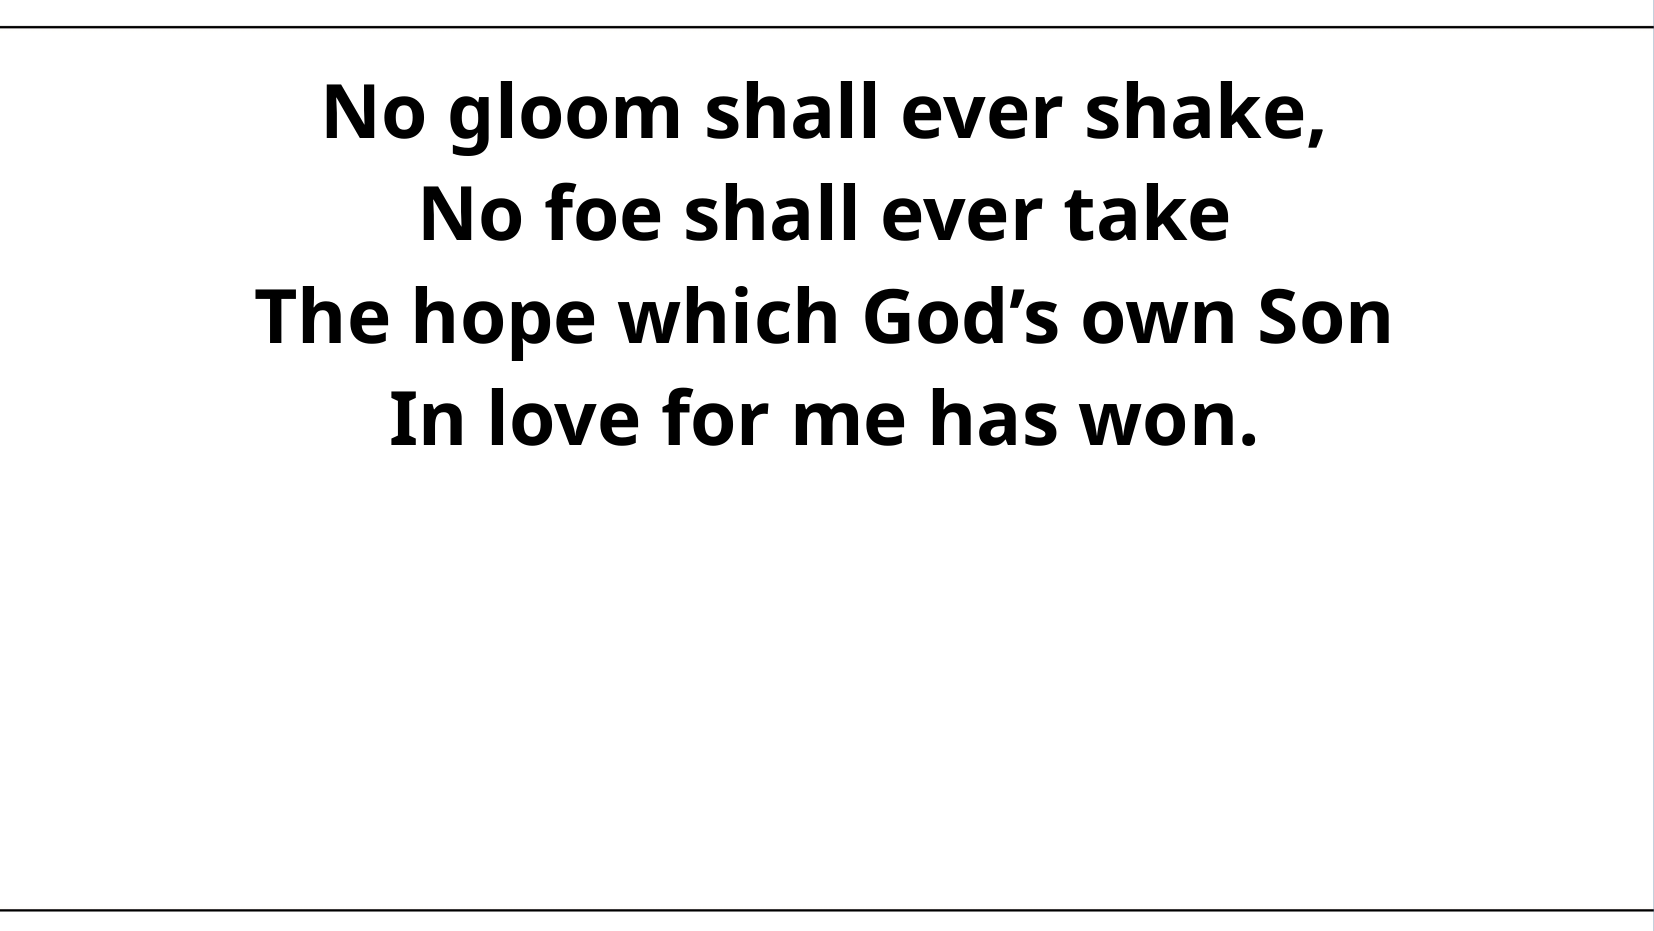

No gloom shall ever shake,
No foe shall ever take
The hope which God’s own Son
In love for me has won.